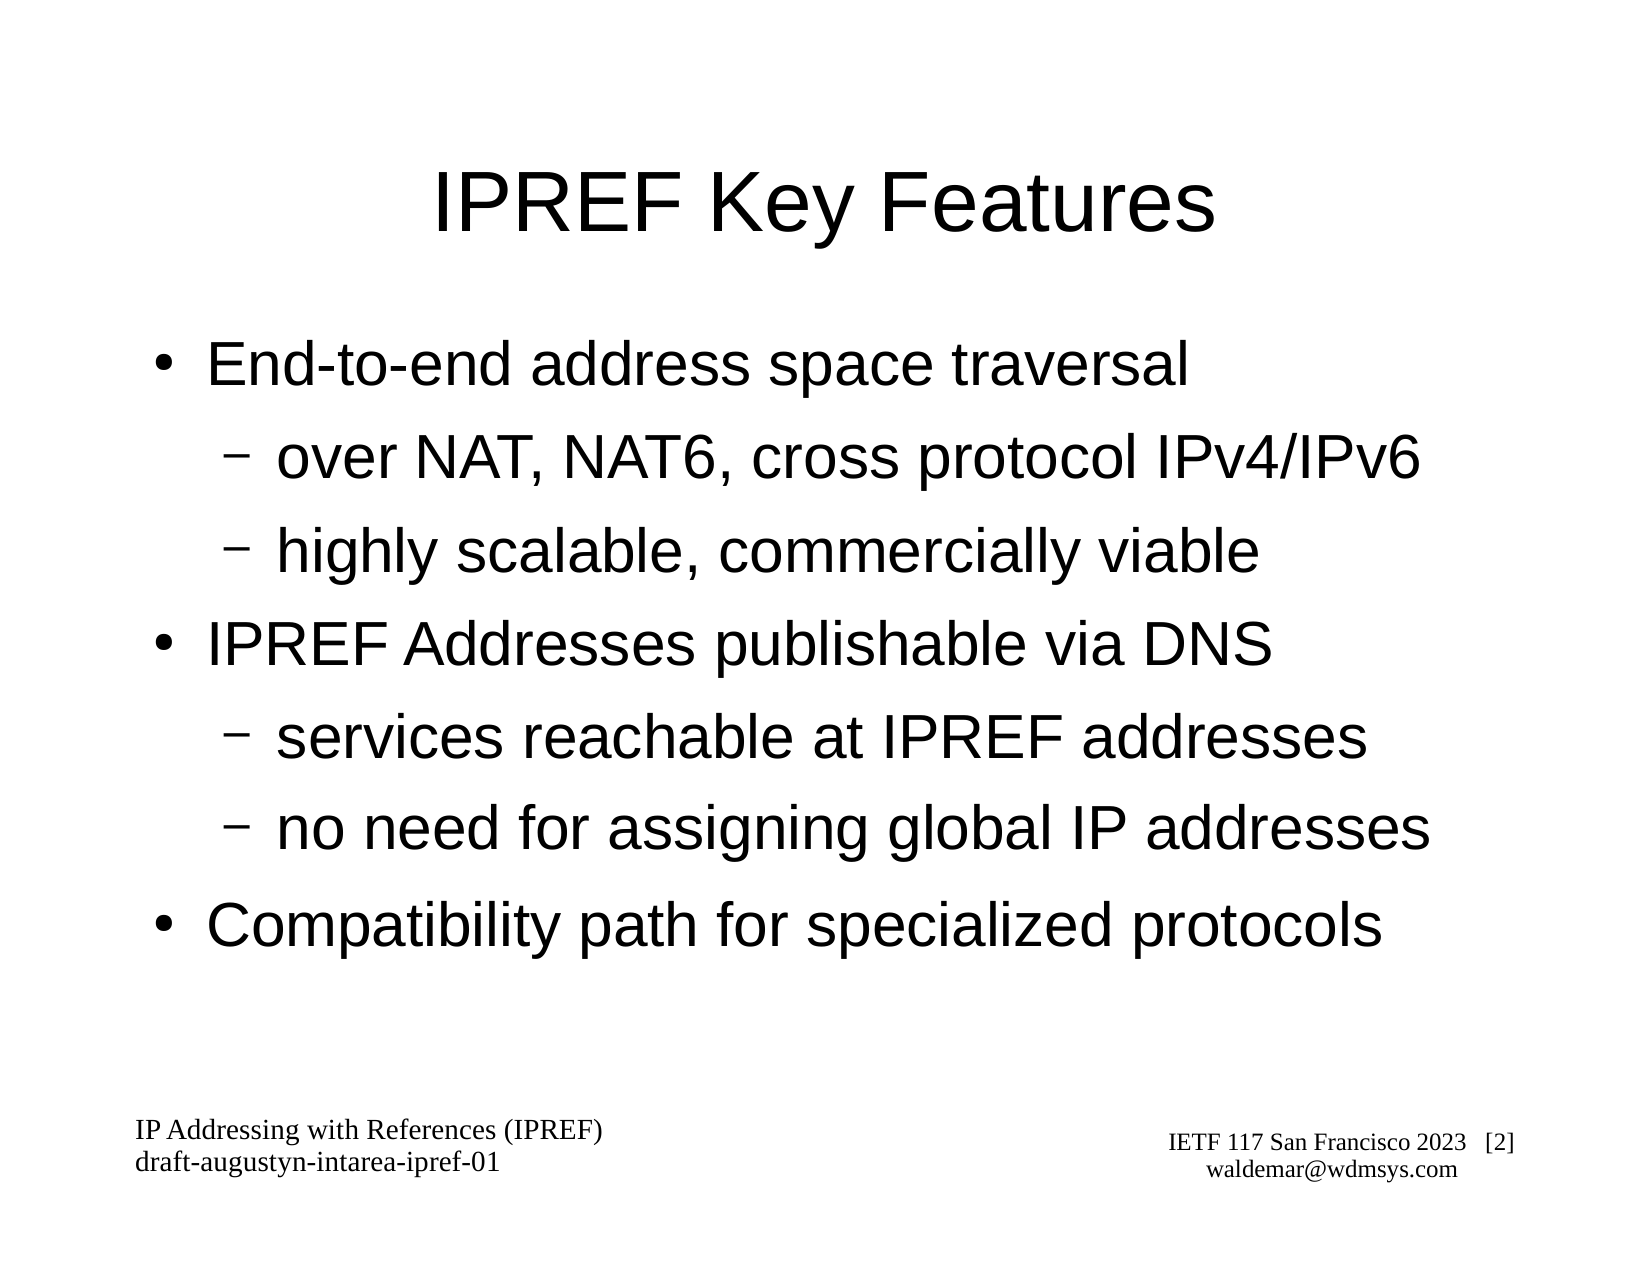

IPREF Key Features
# End-to-end address space traversal
over NAT, NAT6, cross protocol IPv4/IPv6
highly scalable, commercially viable
IPREF Addresses publishable via DNS
services reachable at IPREF addresses
no need for assigning global IP addresses
Compatibility path for specialized protocols
2